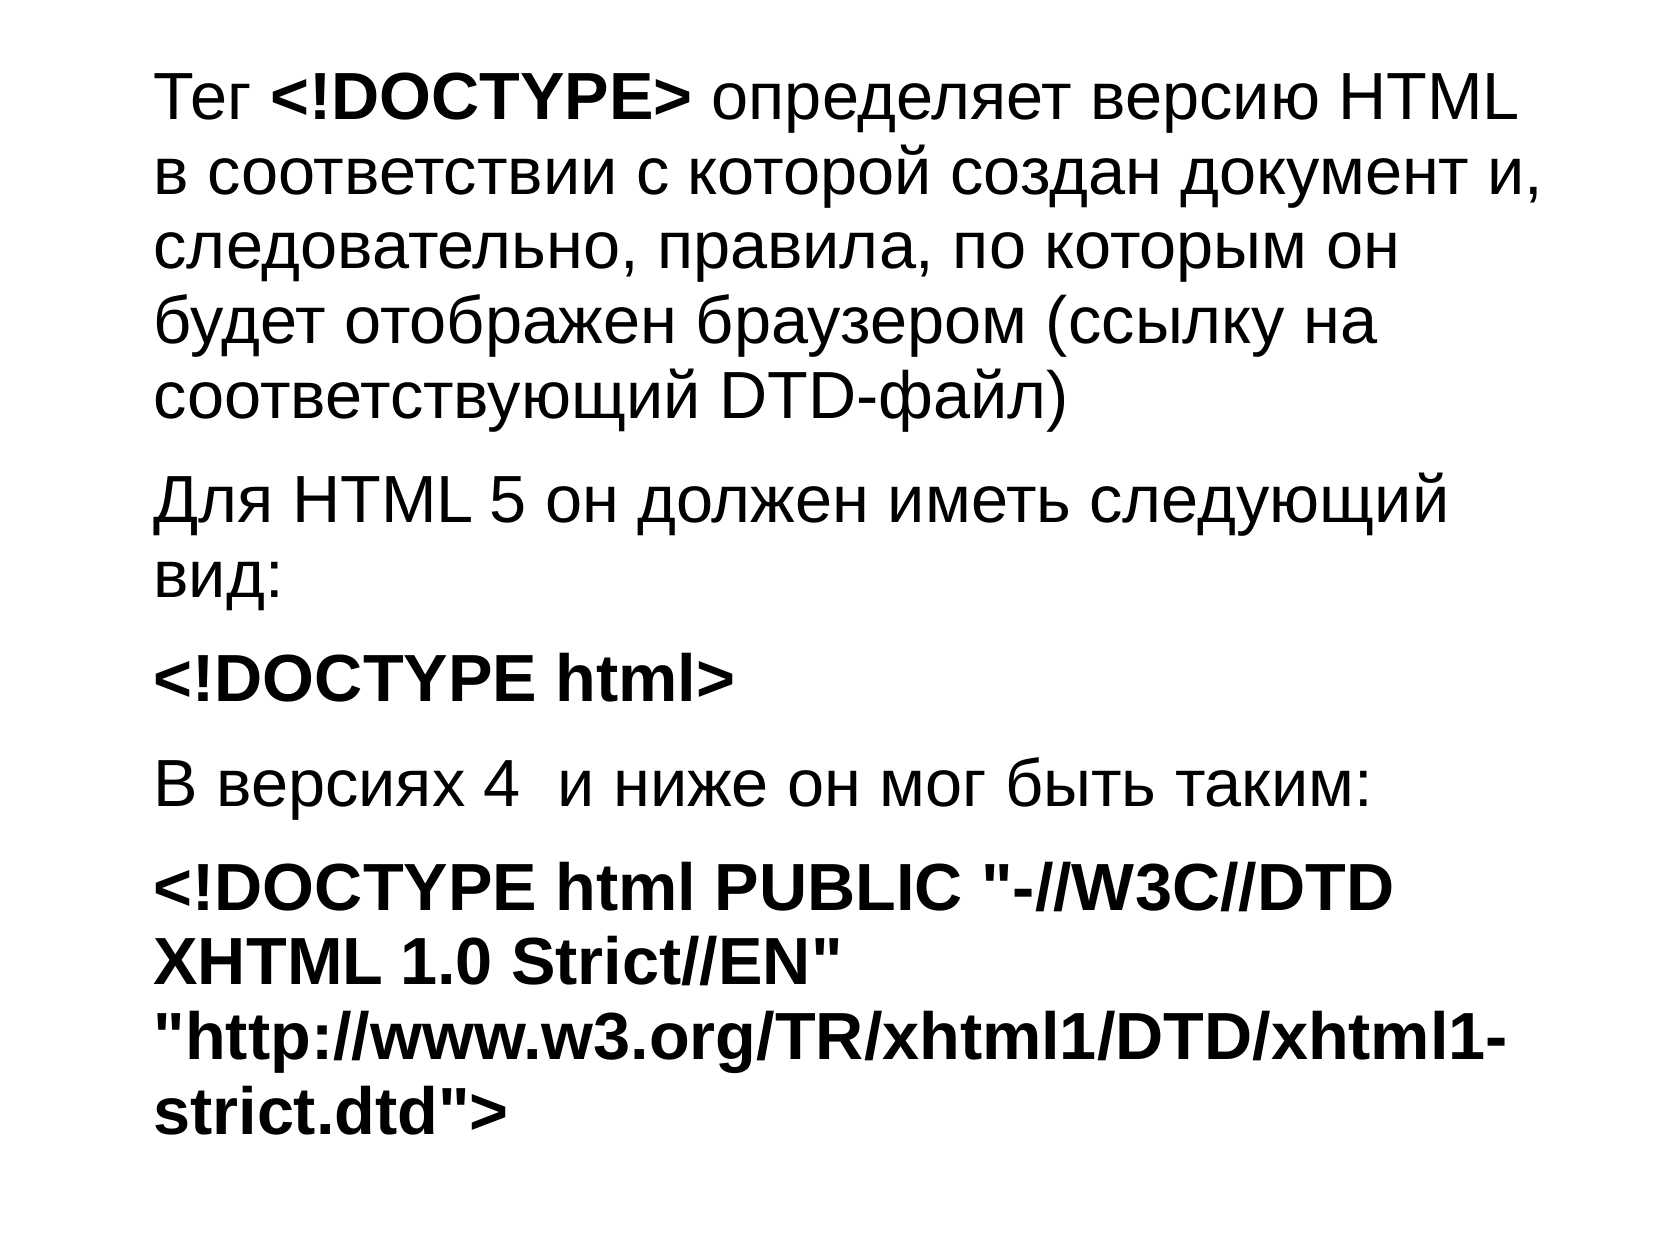

# Тег <!DOCTYPE> определяет версию HTML в соответствии с которой создан документ и, следовательно, правила, по которым он будет отображен браузером (ссылку на соответствующий DTD-файл)
Для HTML 5 он должен иметь следующий вид:
<!DOCTYPE html>
В версиях 4 и ниже он мог быть таким:
<!DOCTYPE html PUBLIC "-//W3C//DTD XHTML 1.0 Strict//EN" "http://www.w3.org/TR/xhtml1/DTD/xhtml1-strict.dtd">